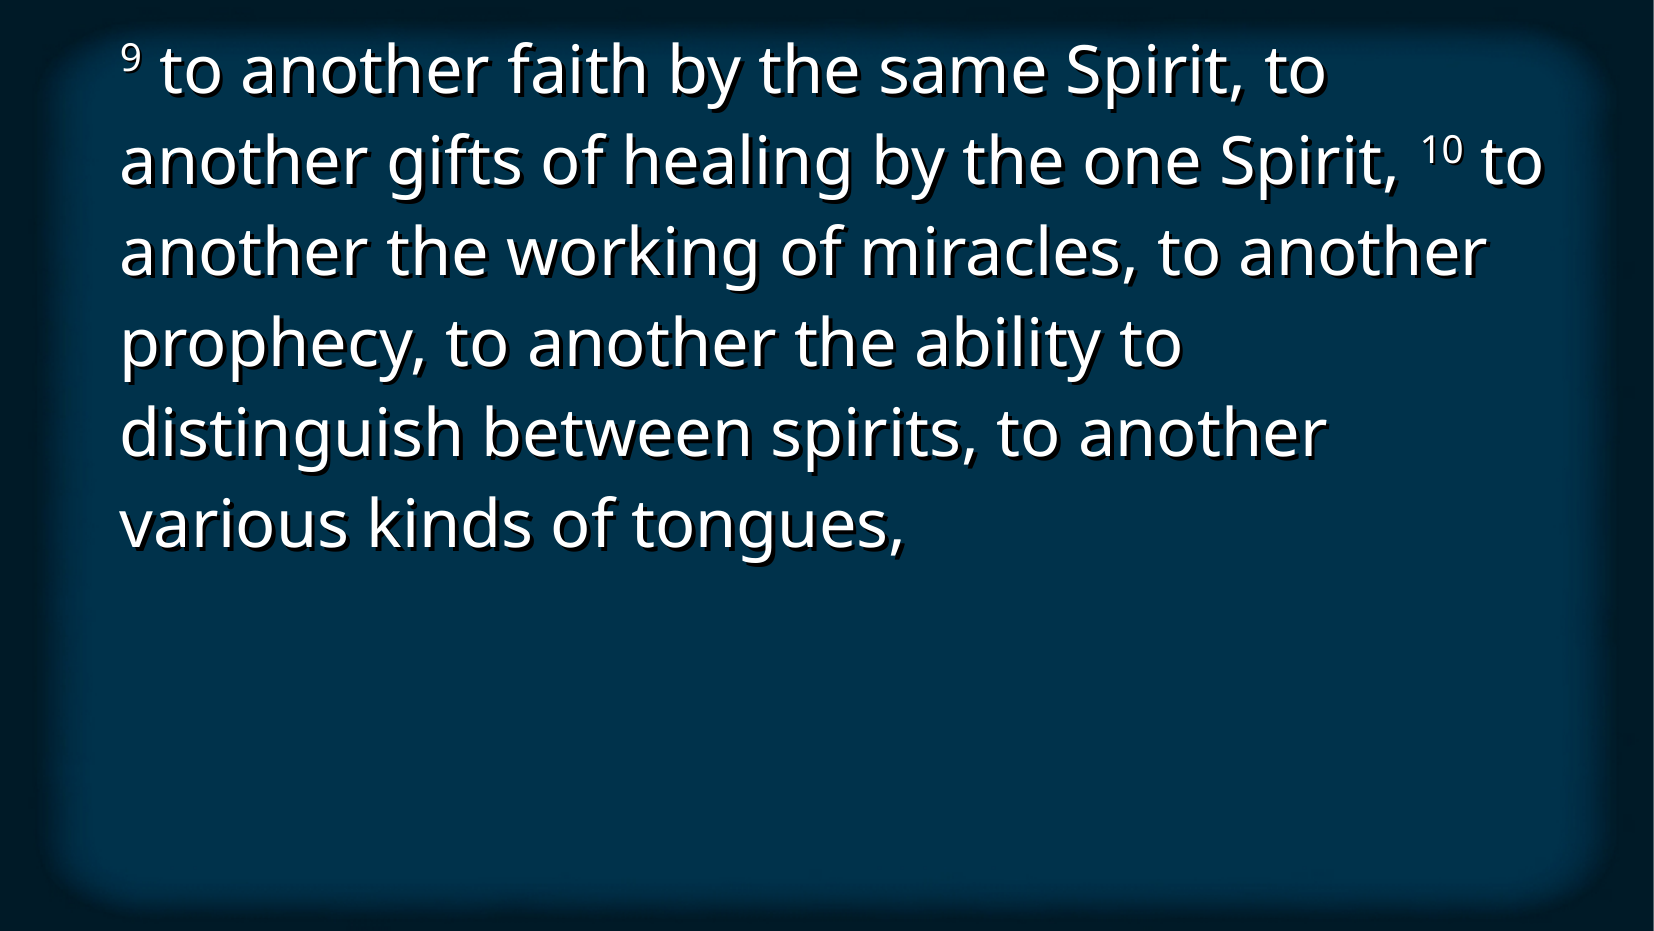

9 to another faith by the same Spirit, to another gifts of healing by the one Spirit, 10 to another the working of miracles, to another prophecy, to another the ability to distinguish between spirits, to another various kinds of tongues,